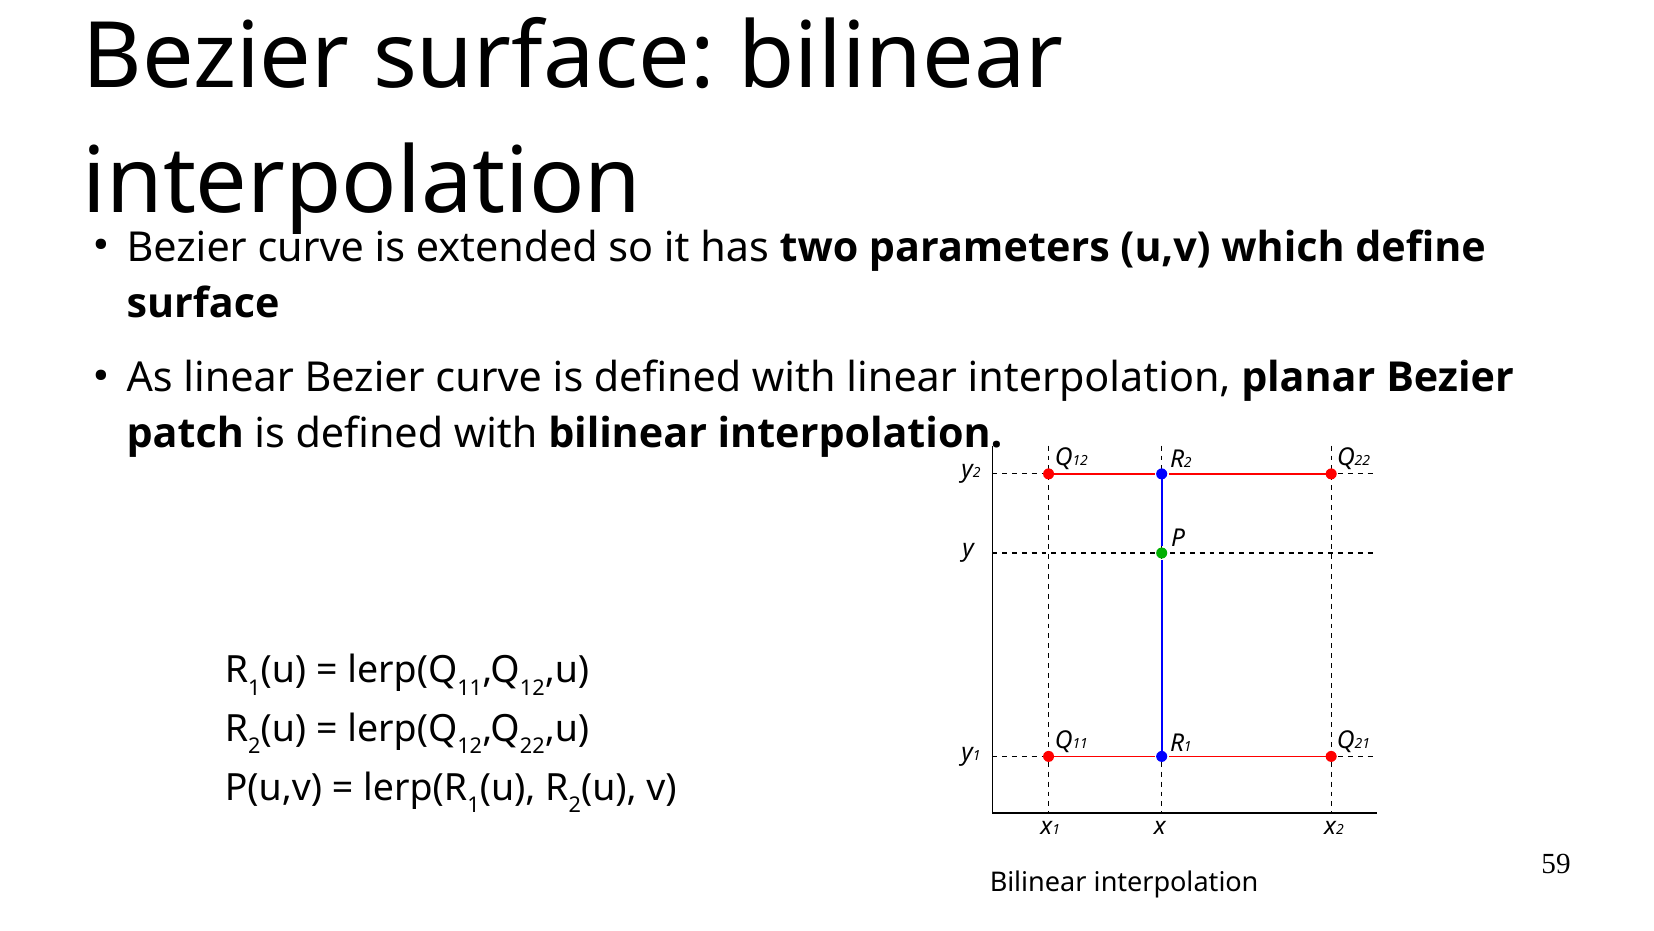

# Bezier surface: bilinear interpolation
Bezier curve is extended so it has two parameters (u,v) which define surface
As linear Bezier curve is defined with linear interpolation, planar Bezier patch is defined with bilinear interpolation.
R1(u) = lerp(Q11,Q12,u)
R2(u) = lerp(Q12,Q22,u)
P(u,v) = lerp(R1(u), R2(u), v)
59
Bilinear interpolation